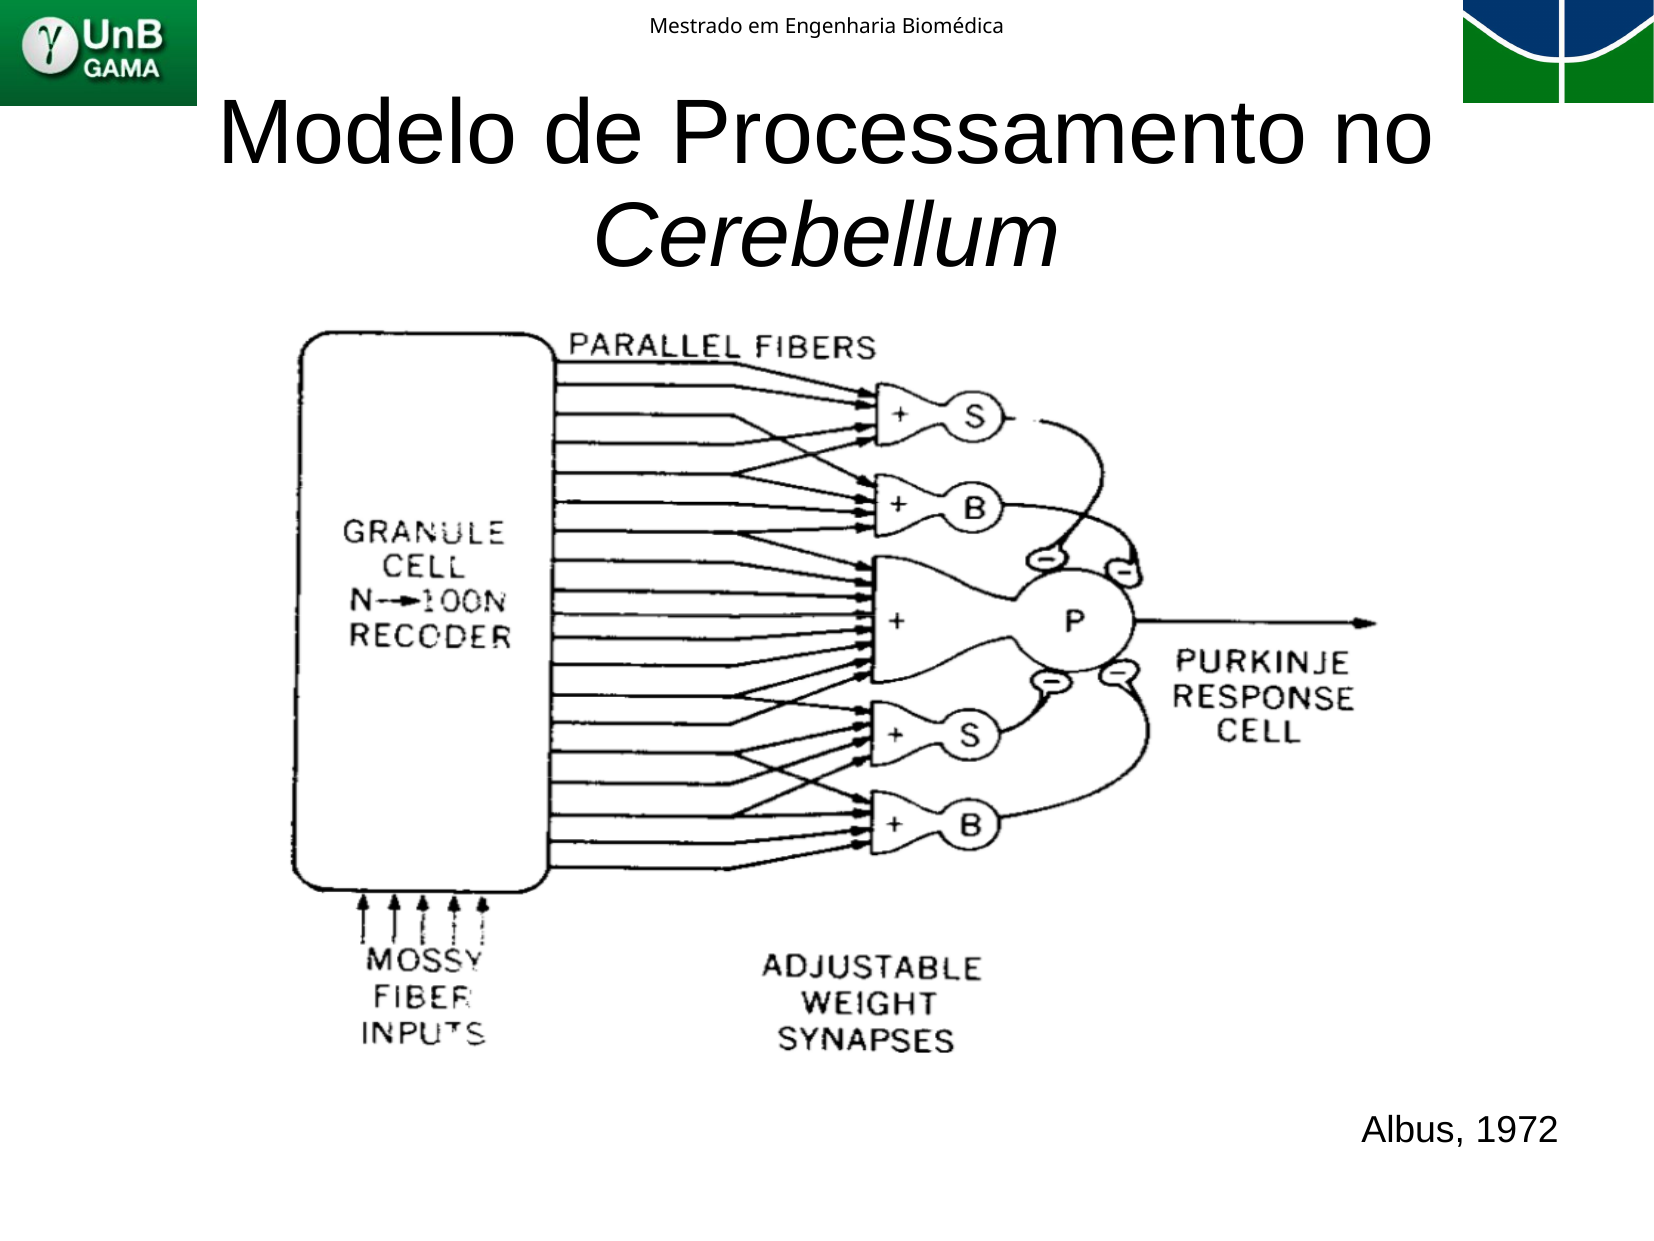

# Modelo de Processamento no Cerebellum
Albus, 1972